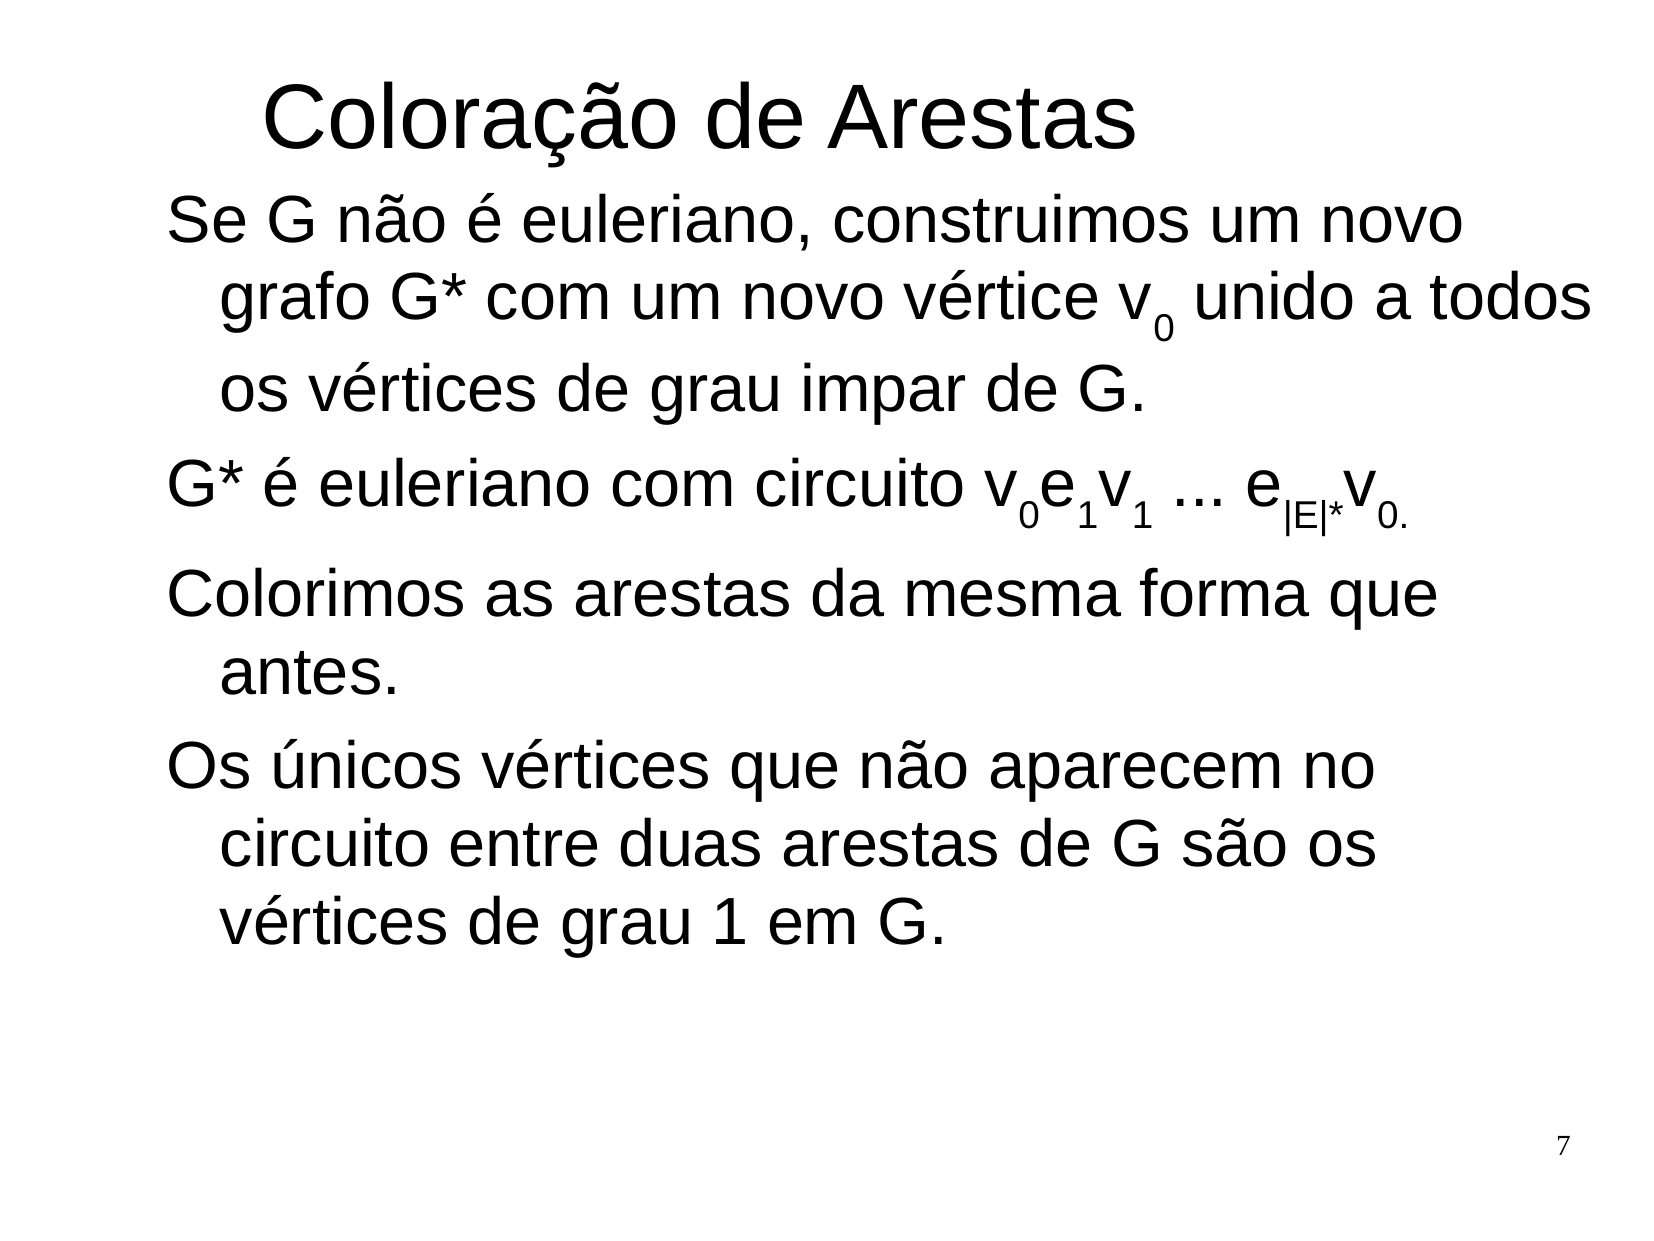

# Coloração de Arestas
Se G não é euleriano, construimos um novo grafo G* com um novo vértice v0 unido a todos os vértices de grau impar de G.
G* é euleriano com circuito v0e1v1 ... e|E|*v0.
Colorimos as arestas da mesma forma que antes.
Os únicos vértices que não aparecem no circuito entre duas arestas de G são os vértices de grau 1 em G.
7